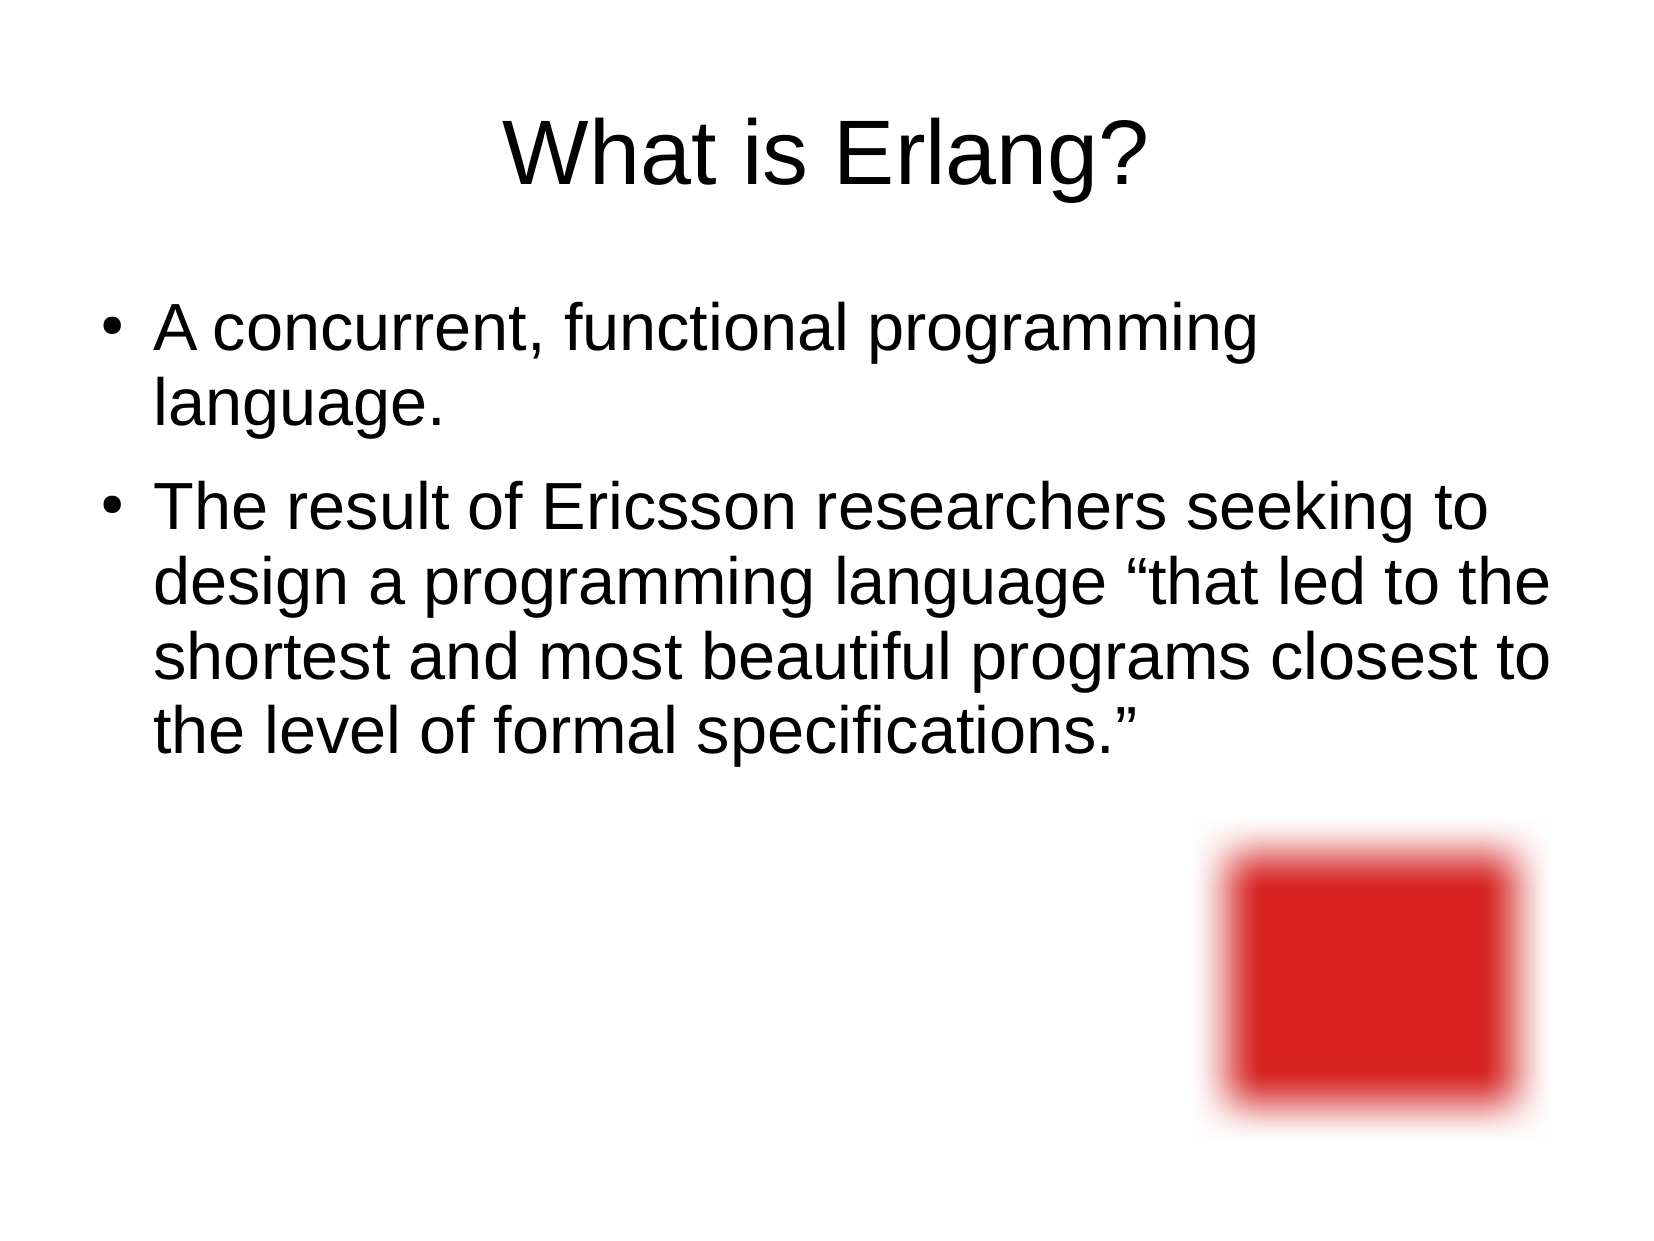

# What is Erlang?
A concurrent, functional programming language.
The result of Ericsson researchers seeking to design a programming language “that led to the shortest and most beautiful programs closest to the level of formal specifications.”